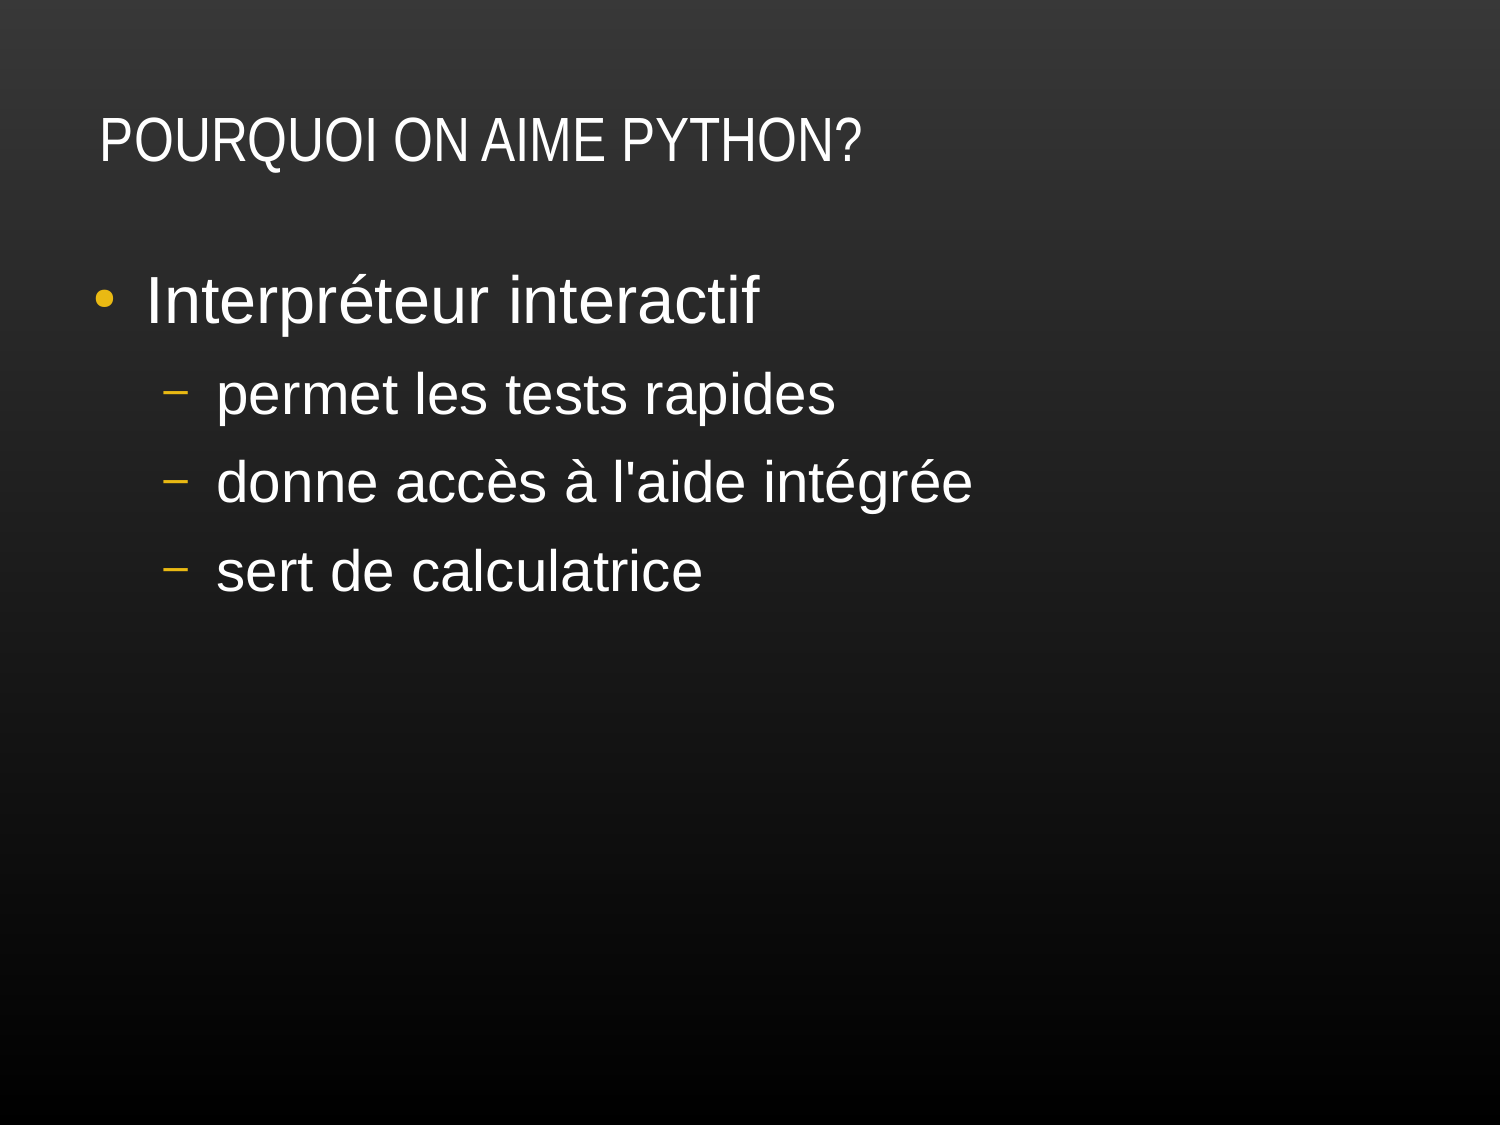

# POurquoi on aime python?
Interpréteur interactif
permet les tests rapides
donne accès à l'aide intégrée
sert de calculatrice